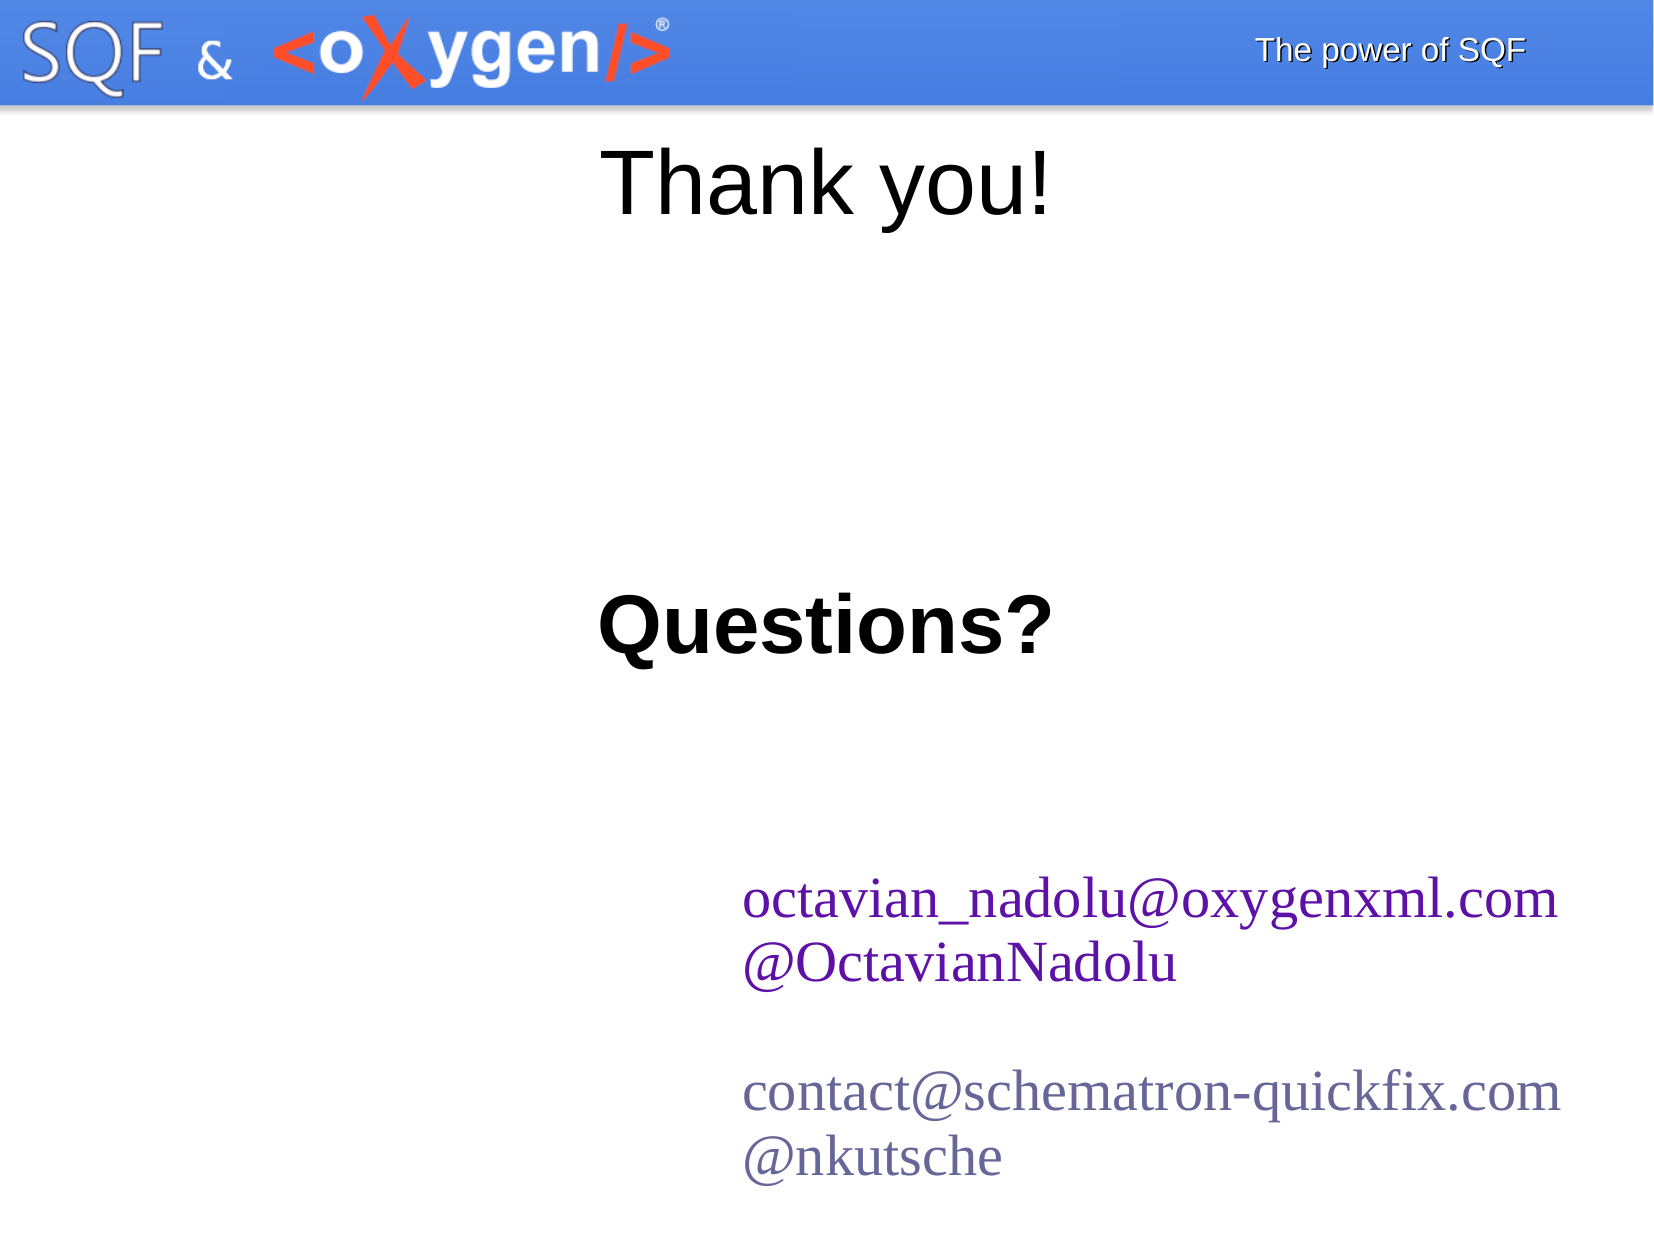

# Thank you!
Questions?
octavian_nadolu@oxygenxml.com
@OctavianNadolu
contact@schematron-quickfix.com
@nkutsche